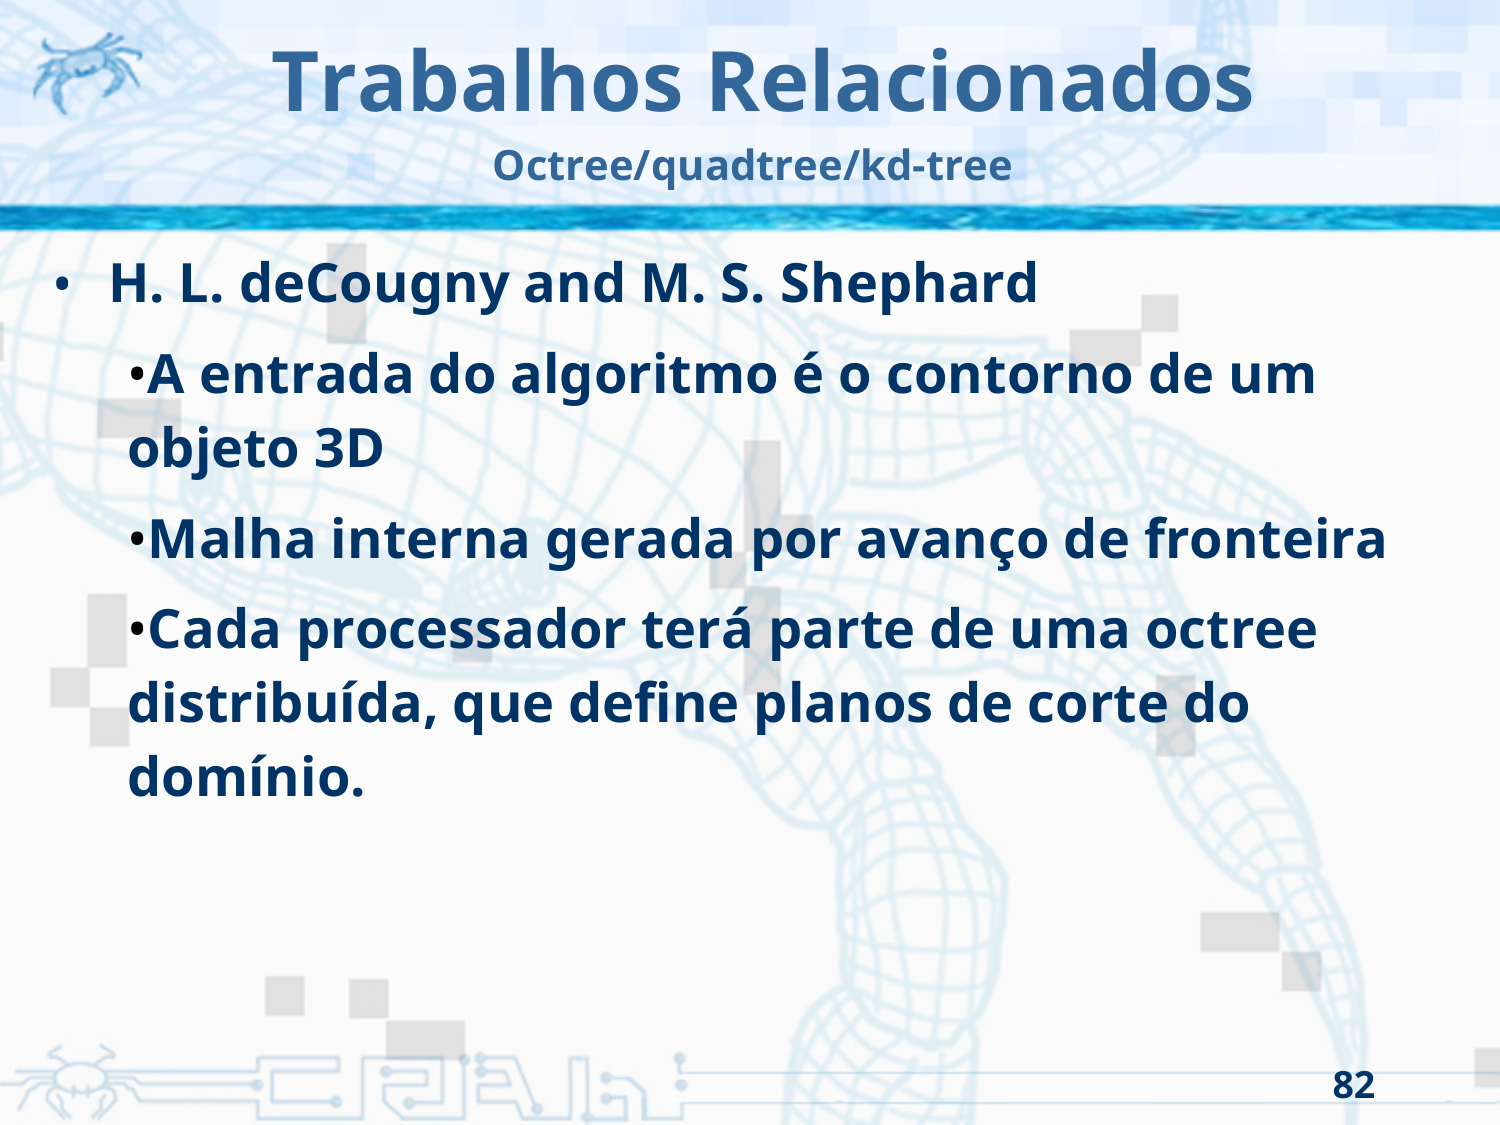

Trabalhos Relacionados
Octree/quadtree/kd-tree
H. L. deCougny and M. S. Shephard
A entrada do algoritmo é o contorno de um objeto 3D
Malha interna gerada por avanço de fronteira
Cada processador terá parte de uma octree distribuída, que define planos de corte do domínio.